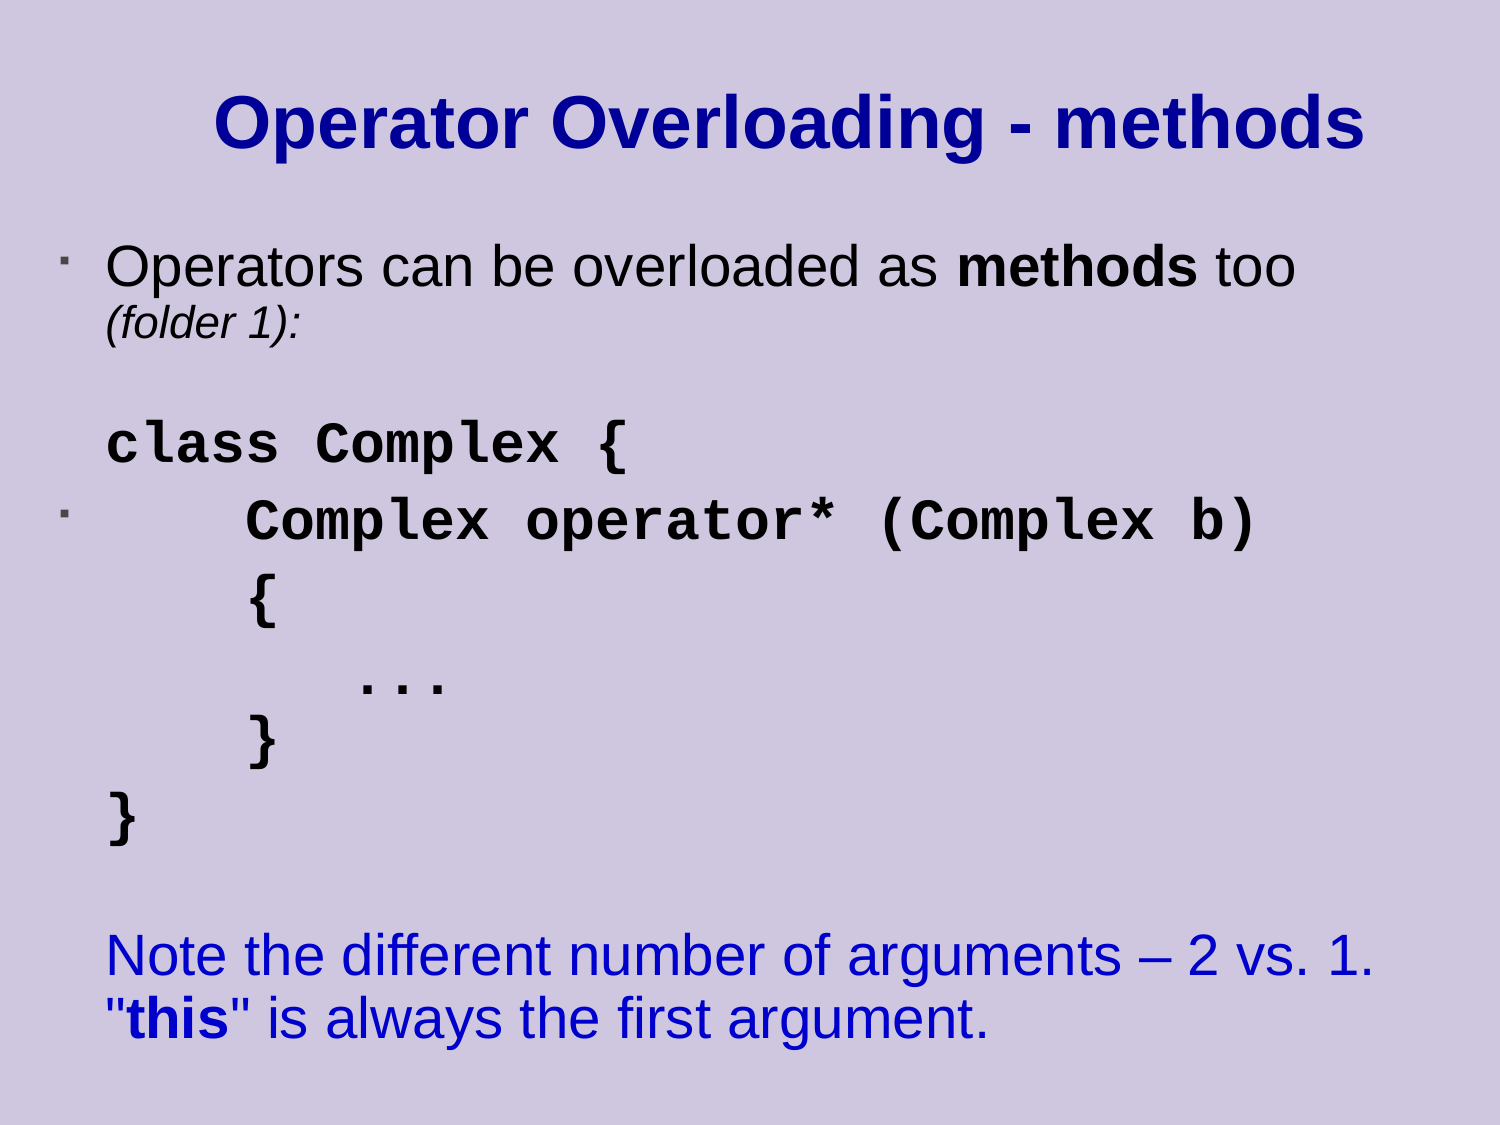

# Operator Overloading - methods
Operators can be overloaded as methods too (folder 1):
class Complex {
 Complex operator* (Complex b)
 {
 ...
 }
}
Note the different number of arguments – 2 vs. 1.
"this" is always the first argument.